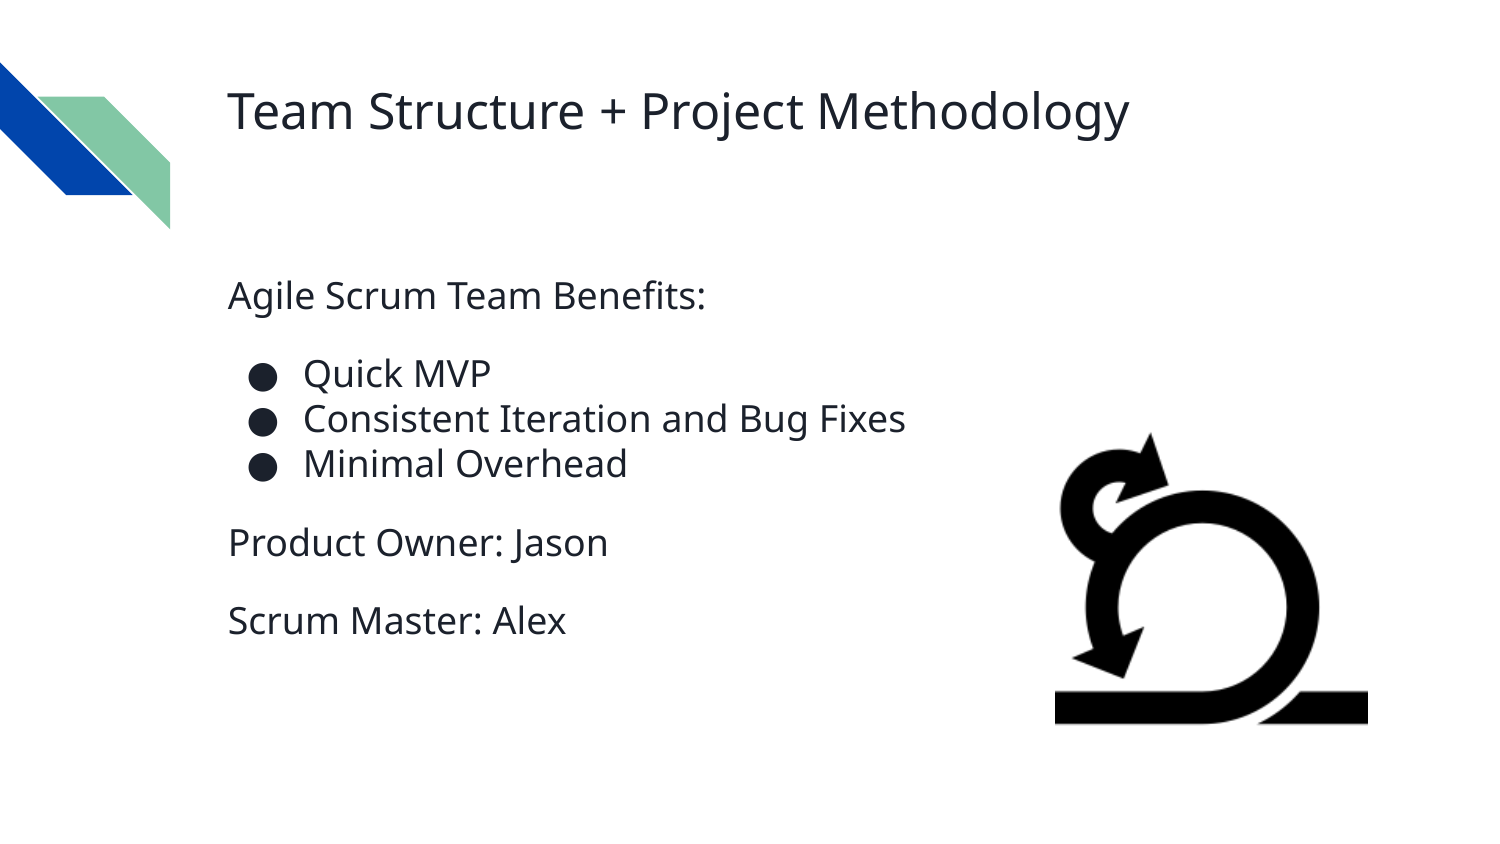

# Team Structure + Project Methodology
Agile Scrum Team Benefits:
Quick MVP
Consistent Iteration and Bug Fixes
Minimal Overhead
Product Owner: Jason
Scrum Master: Alex